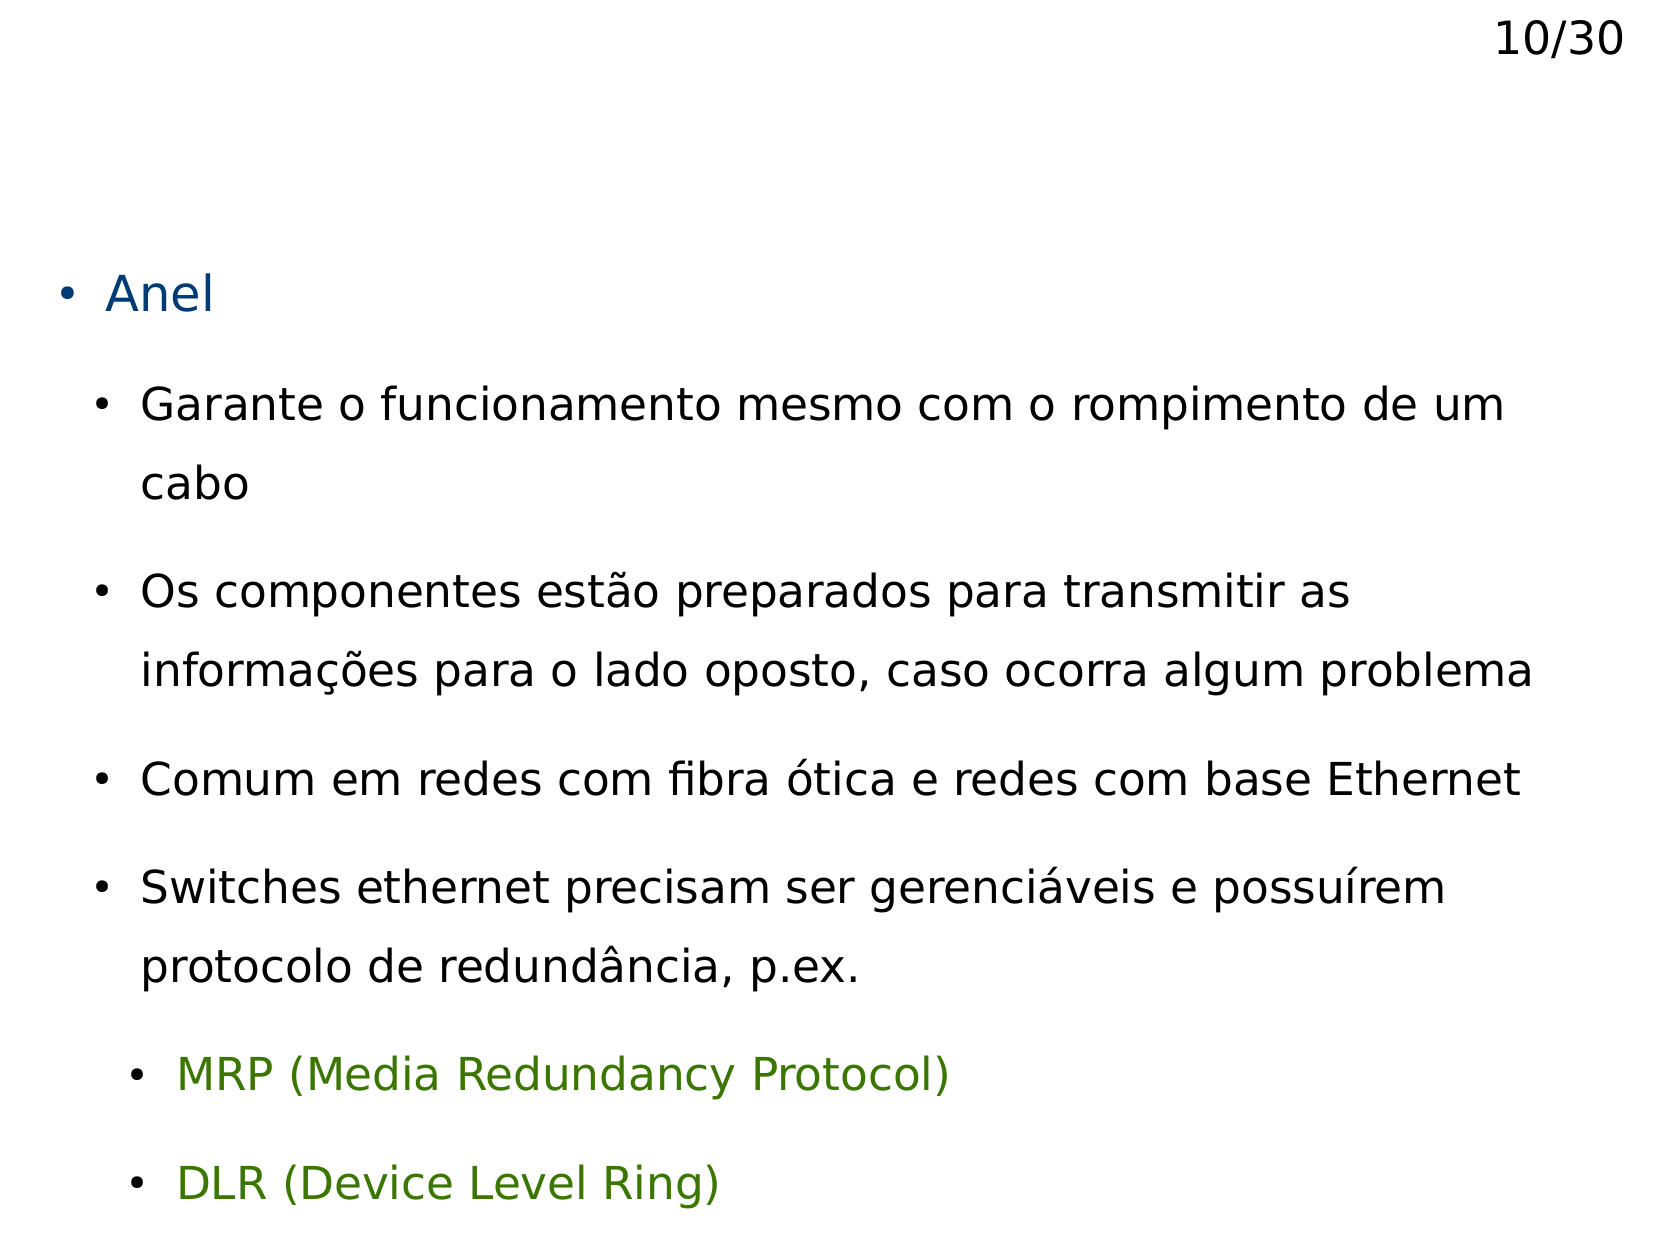

10
#
Anel
Garante o funcionamento mesmo com o rompimento de um cabo
Os componentes estão preparados para transmitir as informações para o lado oposto, caso ocorra algum problema
Comum em redes com fibra ótica e redes com base Ethernet
Switches ethernet precisam ser gerenciáveis e possuírem protocolo de redundância, p.ex.
MRP (Media Redundancy Protocol)
DLR (Device Level Ring)